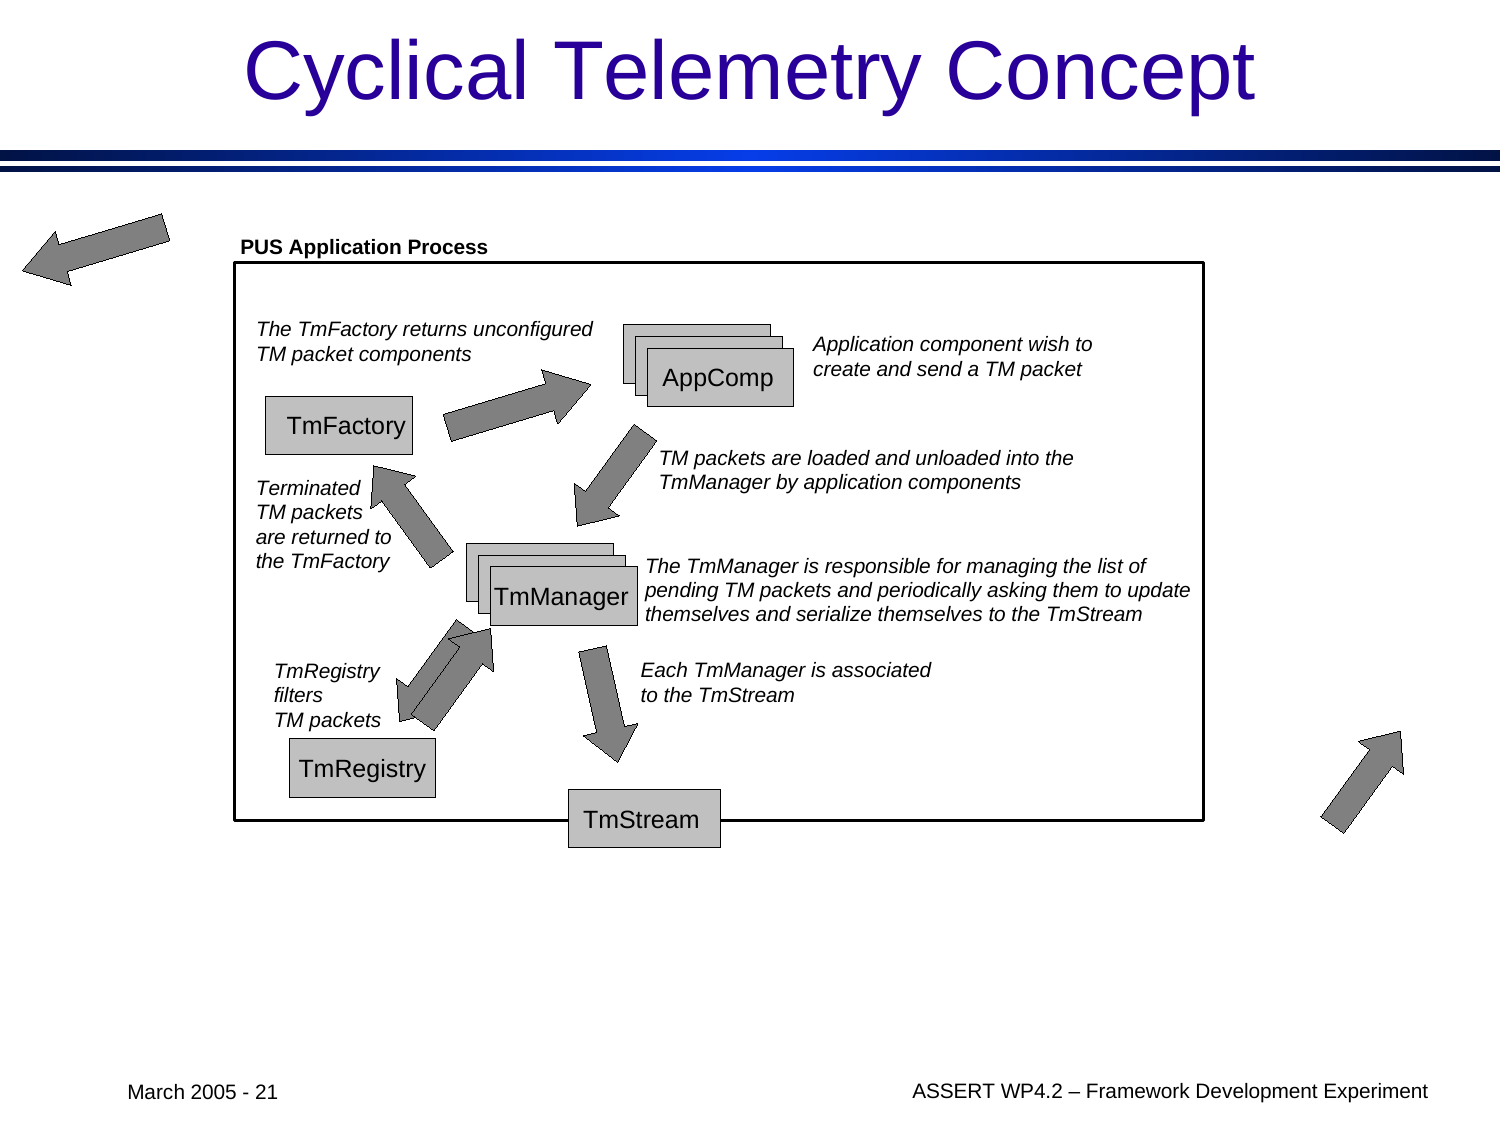

# Cyclical Telemetry Concept
PUS Application Process
The TmFactory returns unconfigured
TM packet components
Application component wish to
create and send a TM packet
AppComp
TmFactory
TM packets are loaded and unloaded into the
TmManager by application components
Terminated
TM packets
are returned to
the TmFactory
The TmManager is responsible for managing the list of
pending TM packets and periodically asking them to update
themselves and serialize themselves to the TmStream
TmManager
Each TmManager is associated
to the TmStream
TmRegistry
filters
TM packets
TmRegistry
TmStream